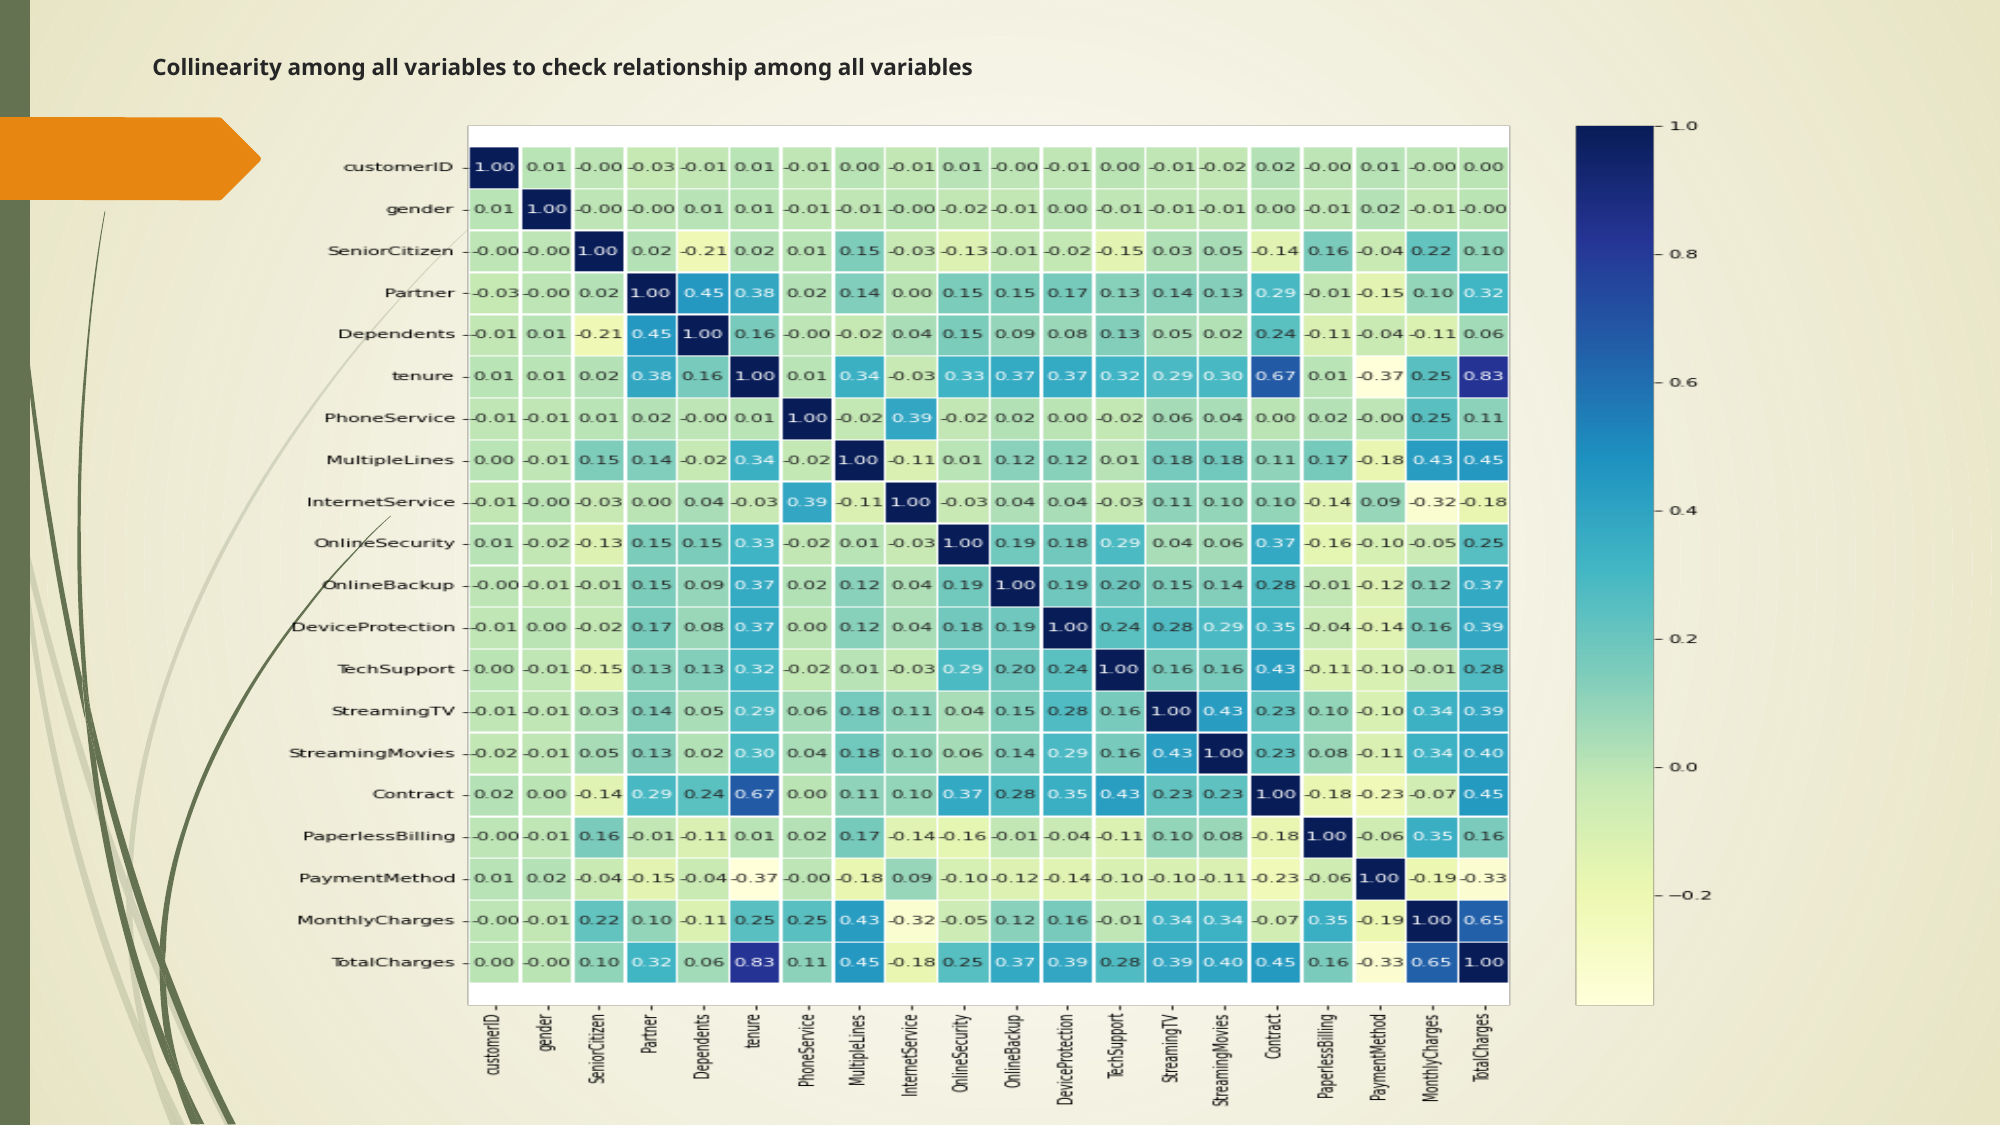

# Collinearity among all variables to check relationship among all variables